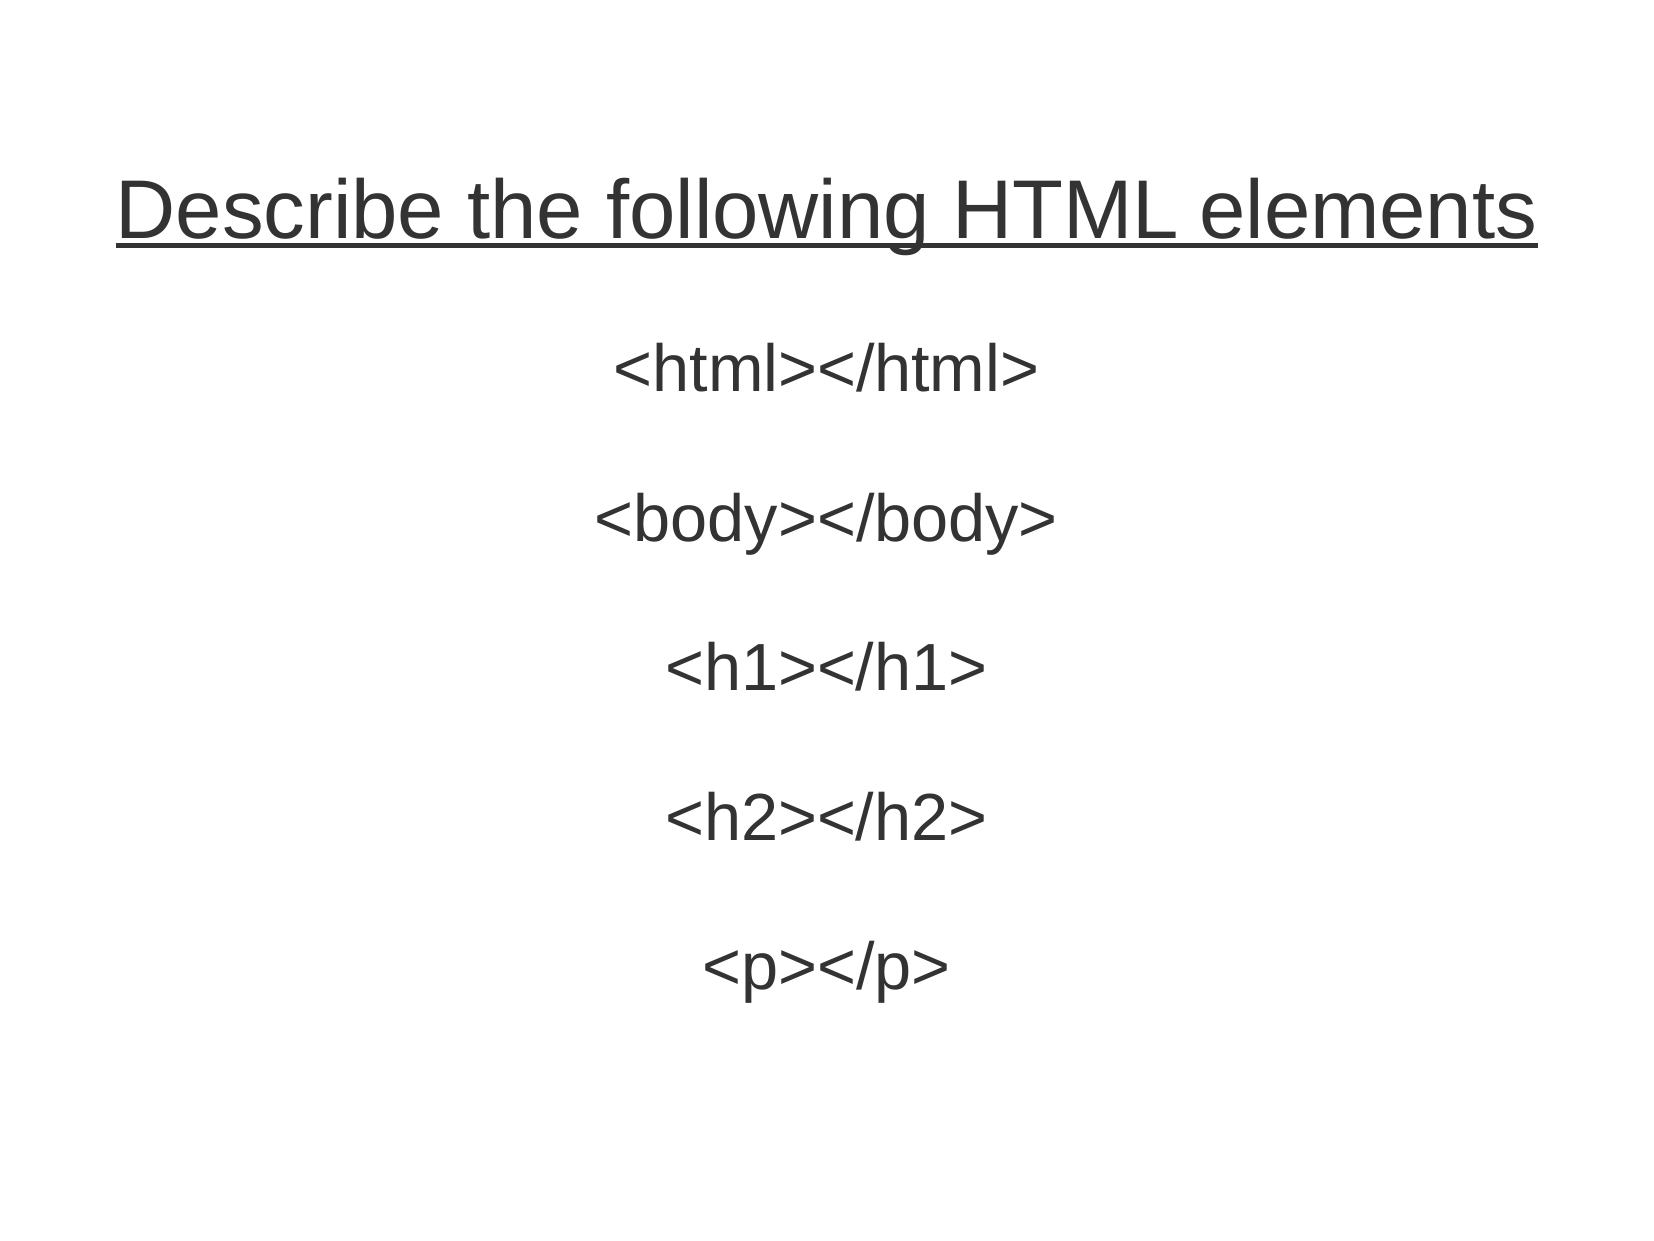

# Describe the following HTML elements
<html></html>
<body></body>
<h1></h1>
<h2></h2>
<p></p>